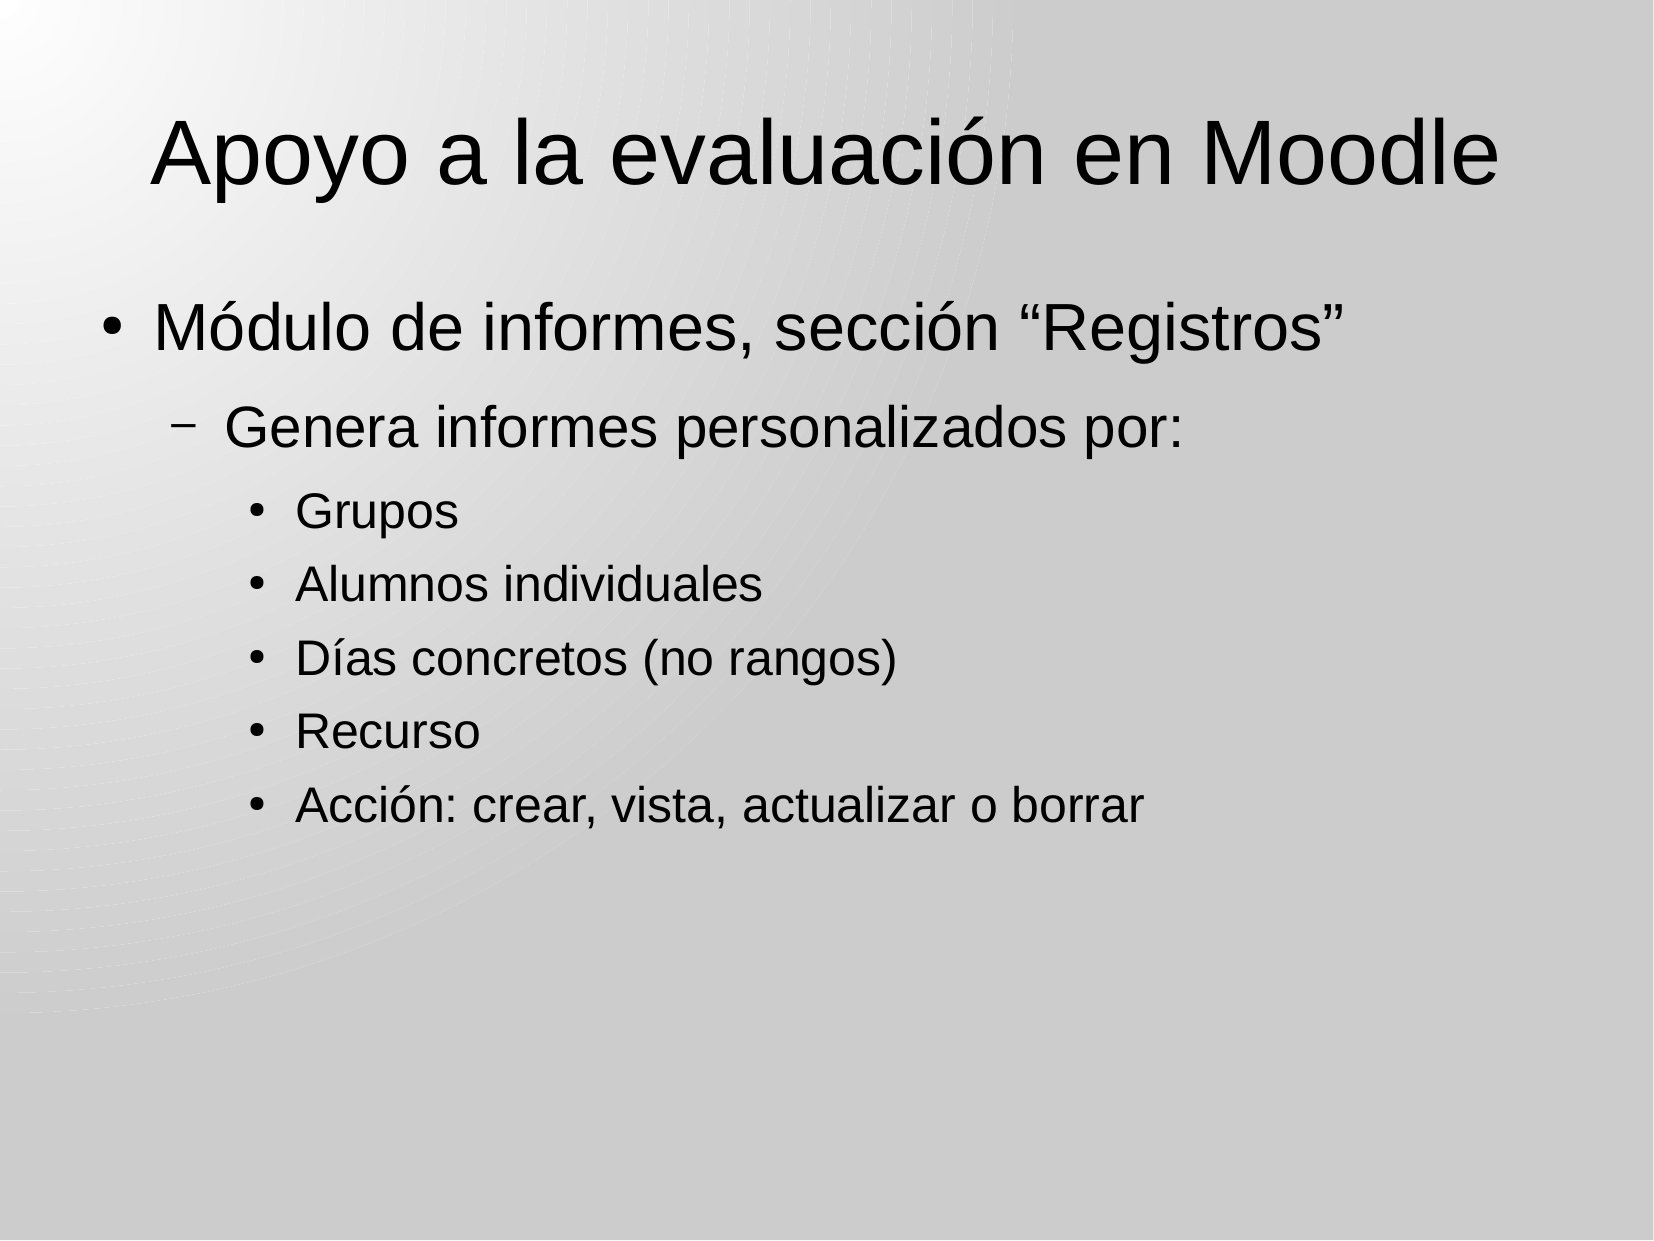

# Apoyo a la evaluación en Moodle
Módulo de informes, sección “Registros”
Genera informes personalizados por:
Grupos
Alumnos individuales
Días concretos (no rangos)
Recurso
Acción: crear, vista, actualizar o borrar